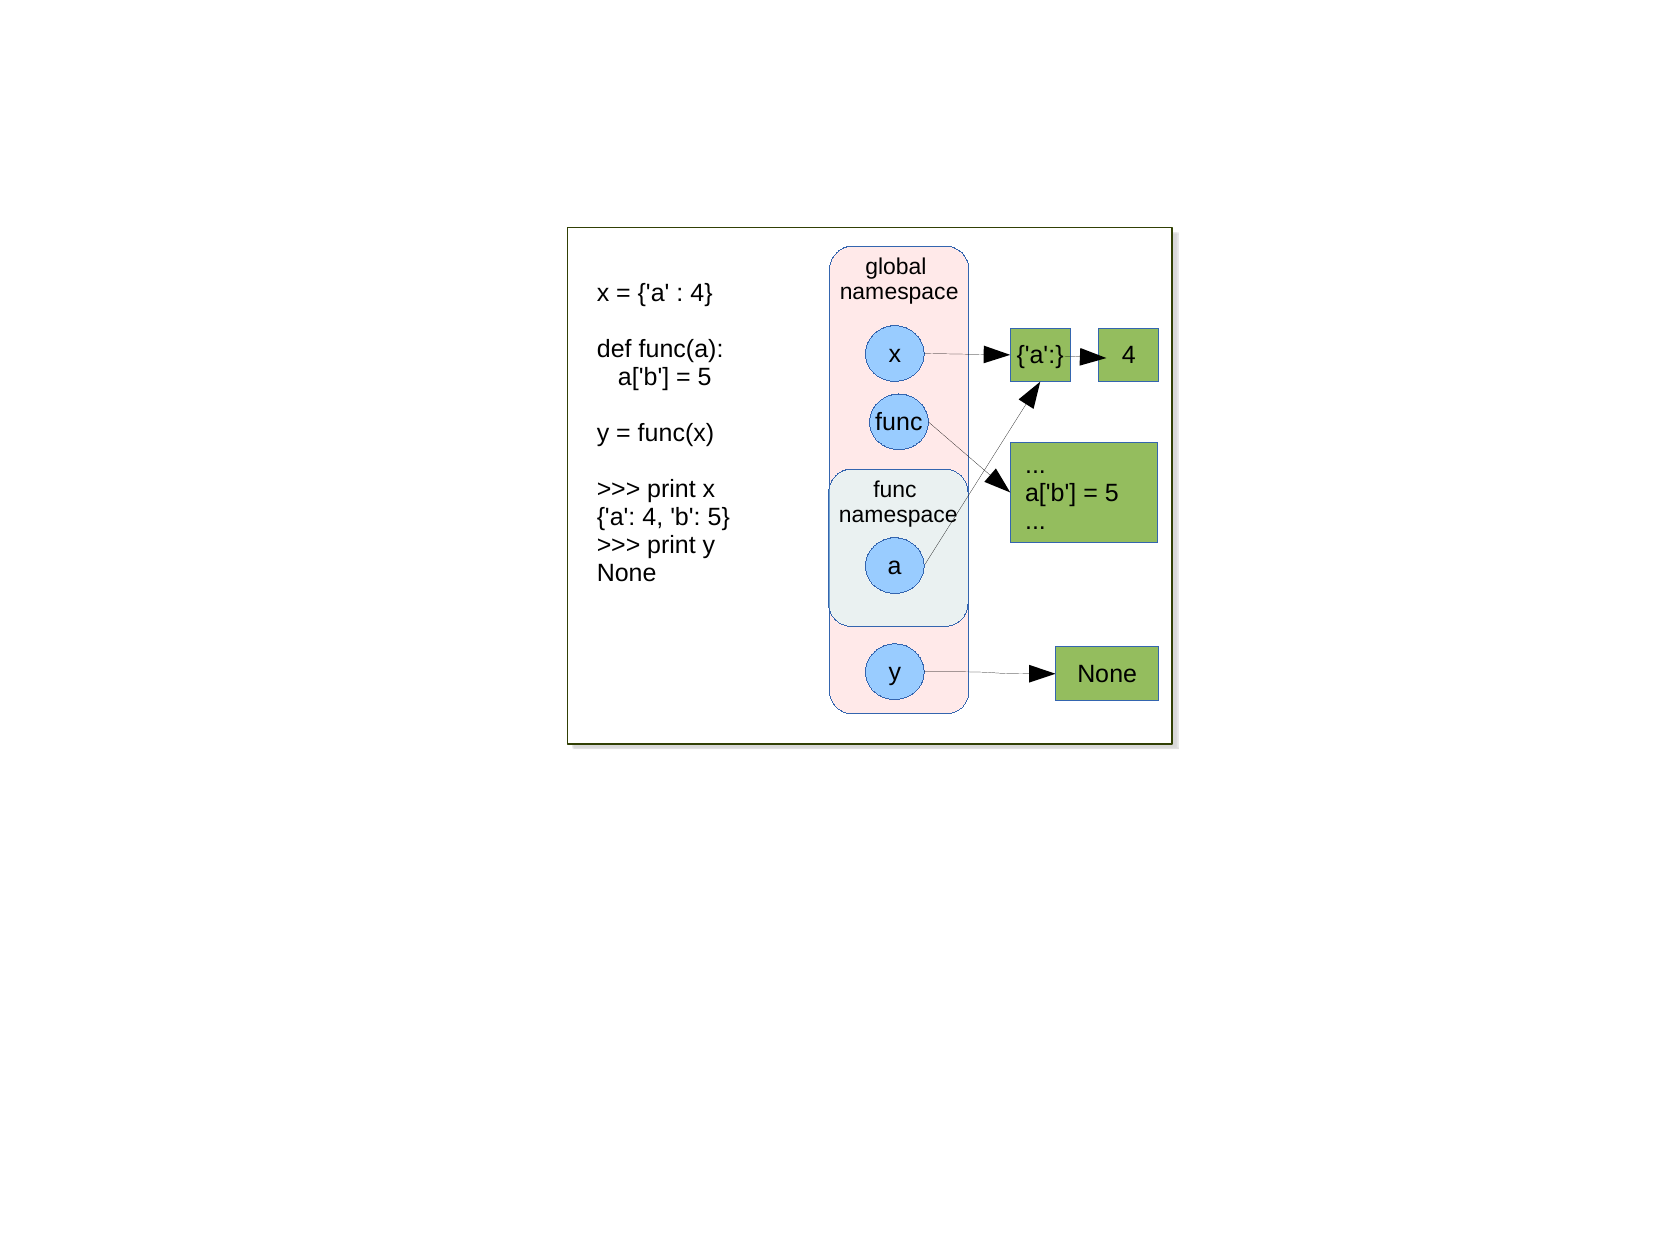

global
namespace
x = {'a' : 4}
def func(a):
 a['b'] = 5
y = func(x)
>>> print x
{'a': 4, 'b': 5}
>>> print y
None
x
{'a':}
4
func
...
a['b'] = 5
...
func
namespace
a
y
None